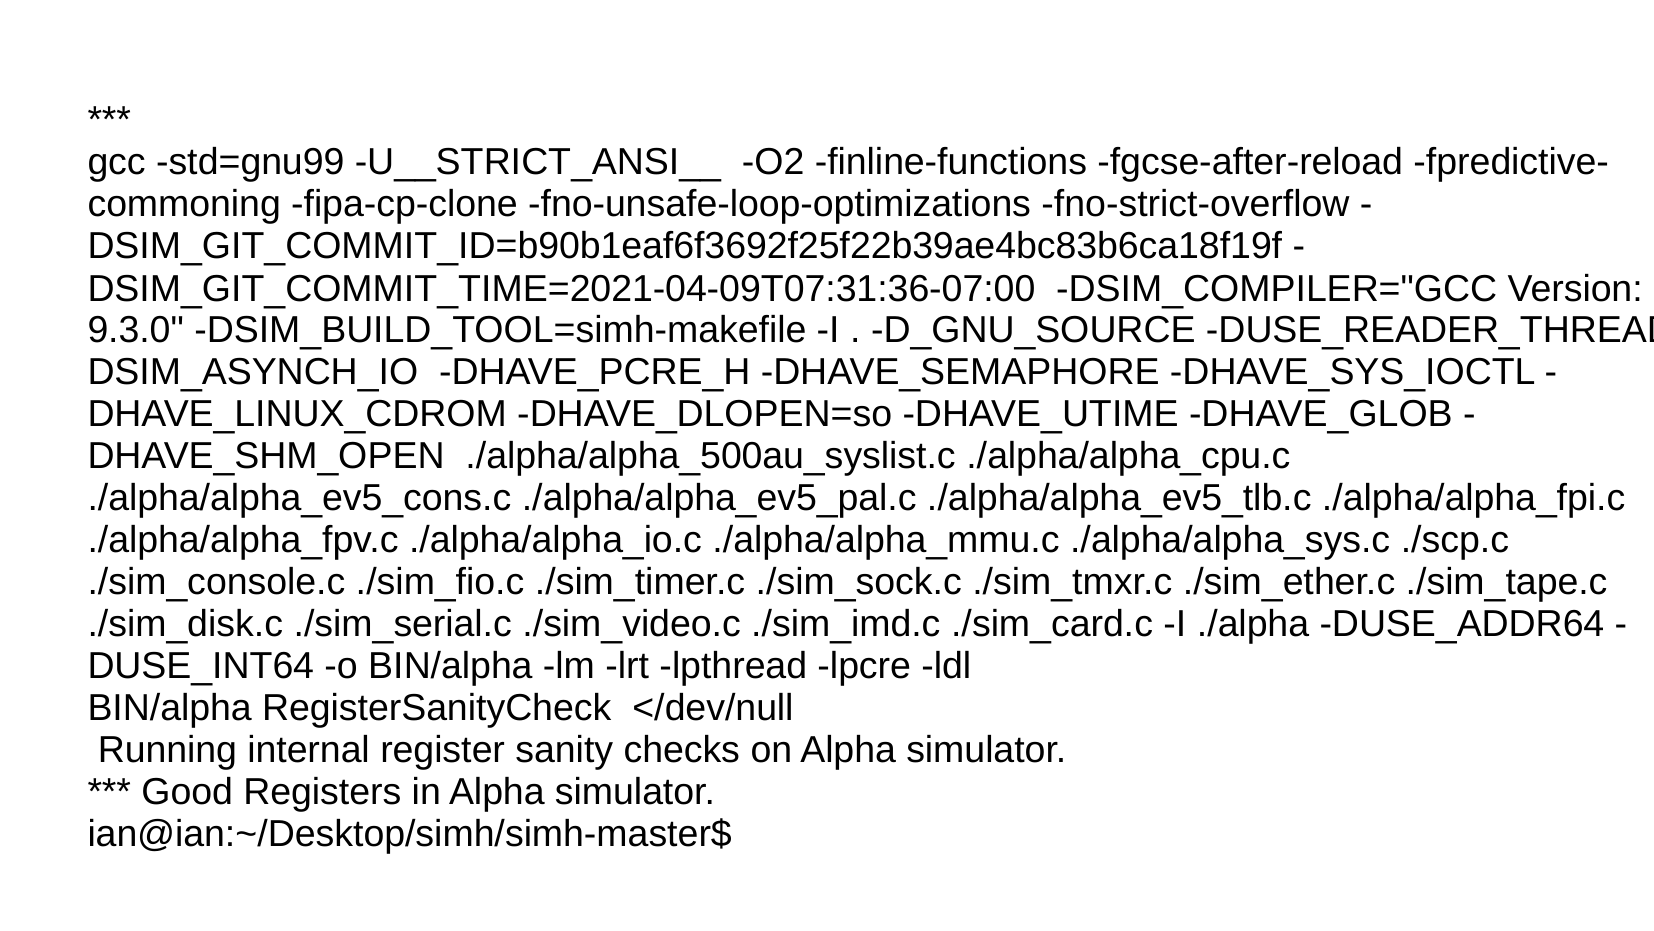

***
gcc -std=gnu99 -U__STRICT_ANSI__ -O2 -finline-functions -fgcse-after-reload -fpredictive-commoning -fipa-cp-clone -fno-unsafe-loop-optimizations -fno-strict-overflow -DSIM_GIT_COMMIT_ID=b90b1eaf6f3692f25f22b39ae4bc83b6ca18f19f -DSIM_GIT_COMMIT_TIME=2021-04-09T07:31:36-07:00 -DSIM_COMPILER="GCC Version: 9.3.0" -DSIM_BUILD_TOOL=simh-makefile -I . -D_GNU_SOURCE -DUSE_READER_THREAD -DSIM_ASYNCH_IO -DHAVE_PCRE_H -DHAVE_SEMAPHORE -DHAVE_SYS_IOCTL -DHAVE_LINUX_CDROM -DHAVE_DLOPEN=so -DHAVE_UTIME -DHAVE_GLOB -DHAVE_SHM_OPEN ./alpha/alpha_500au_syslist.c ./alpha/alpha_cpu.c ./alpha/alpha_ev5_cons.c ./alpha/alpha_ev5_pal.c ./alpha/alpha_ev5_tlb.c ./alpha/alpha_fpi.c ./alpha/alpha_fpv.c ./alpha/alpha_io.c ./alpha/alpha_mmu.c ./alpha/alpha_sys.c ./scp.c ./sim_console.c ./sim_fio.c ./sim_timer.c ./sim_sock.c ./sim_tmxr.c ./sim_ether.c ./sim_tape.c ./sim_disk.c ./sim_serial.c ./sim_video.c ./sim_imd.c ./sim_card.c -I ./alpha -DUSE_ADDR64 -DUSE_INT64 -o BIN/alpha -lm -lrt -lpthread -lpcre -ldl
BIN/alpha RegisterSanityCheck </dev/null
 Running internal register sanity checks on Alpha simulator.
*** Good Registers in Alpha simulator.
ian@ian:~/Desktop/simh/simh-master$